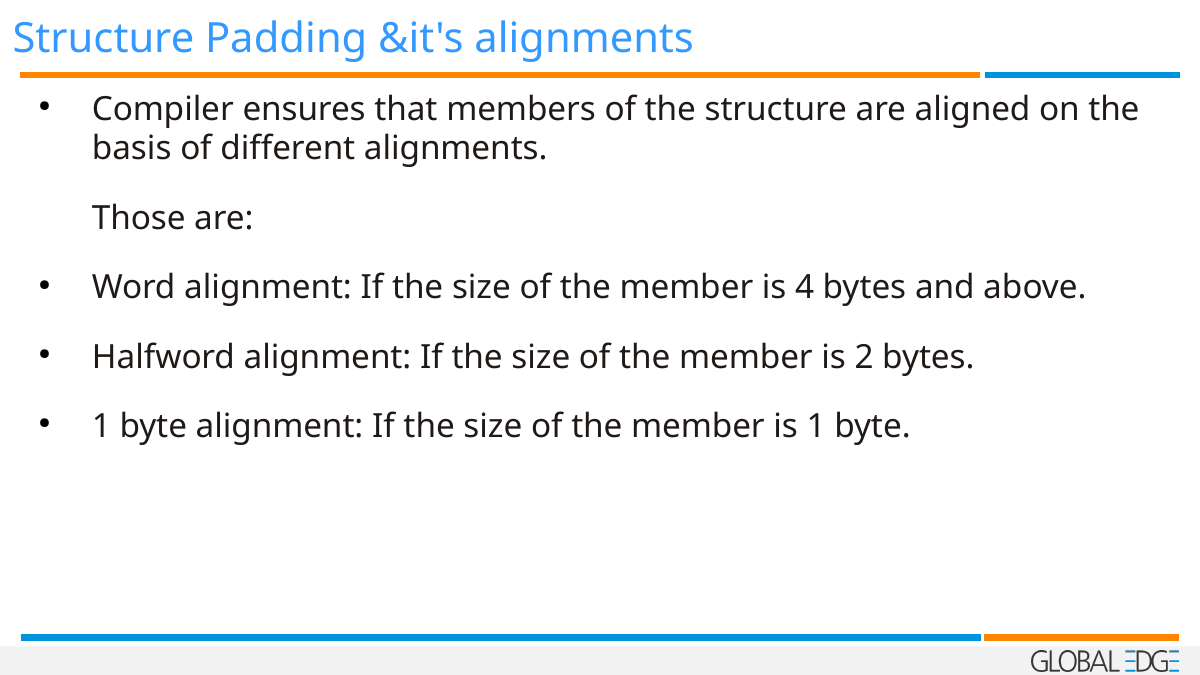

Structure Padding &it's alignments
# Compiler ensures that members of the structure are aligned on the basis of different alignments.
Those are:
Word alignment: If the size of the member is 4 bytes and above.
Halfword alignment: If the size of the member is 2 bytes.
1 byte alignment: If the size of the member is 1 byte.